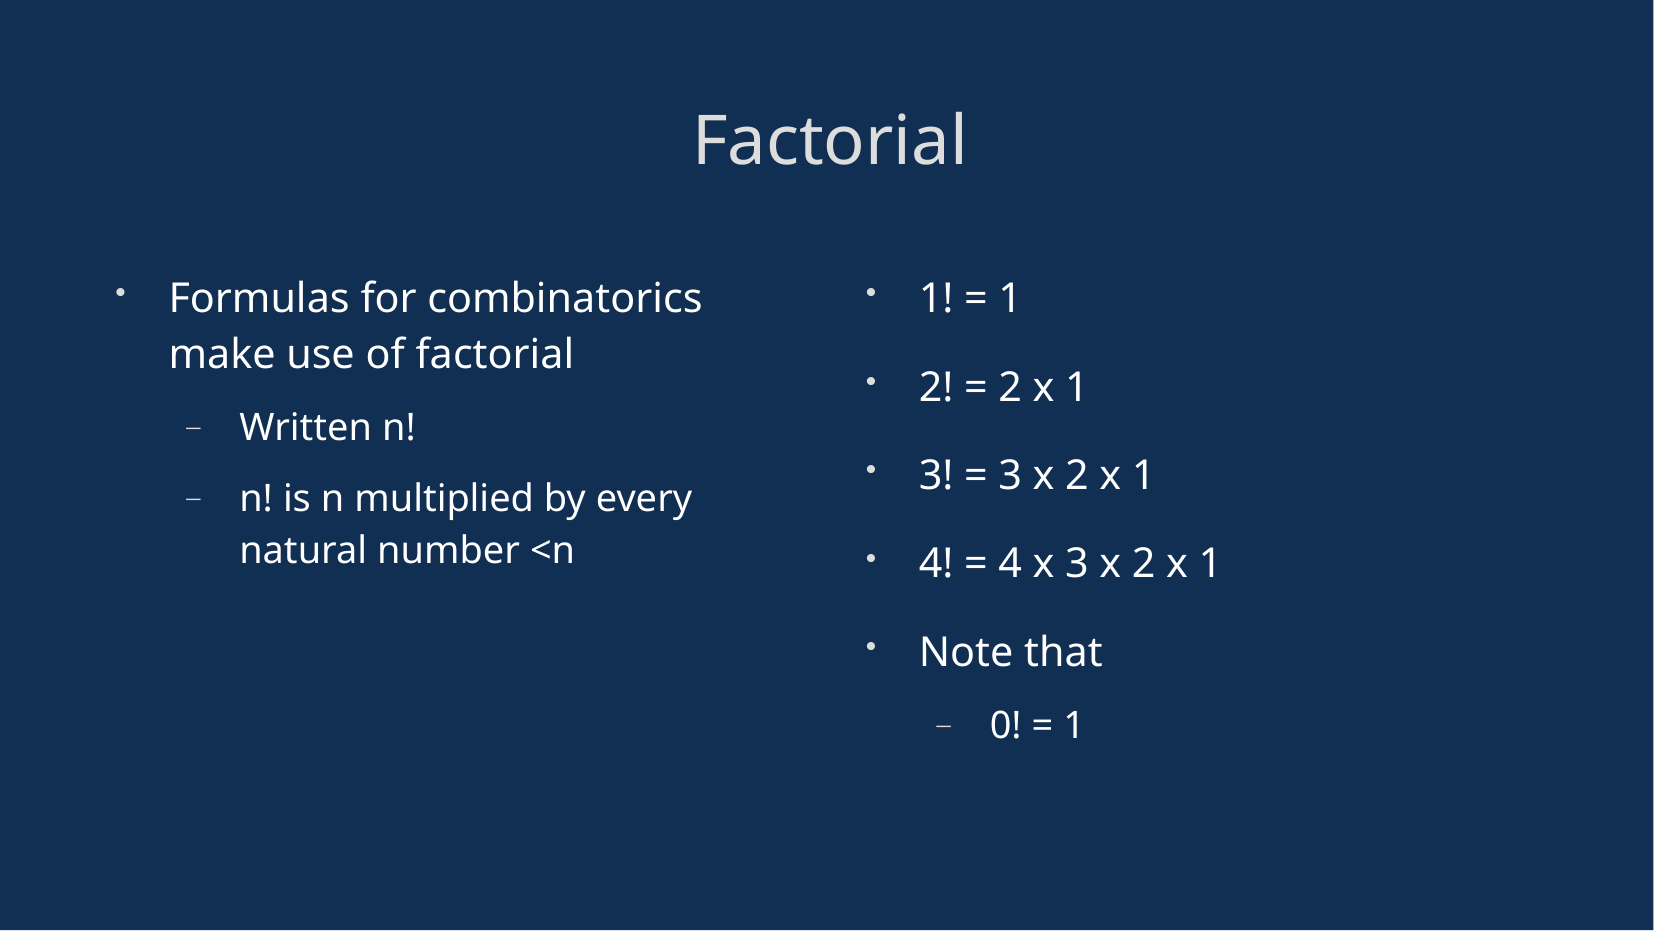

# Factorial
Formulas for combinatorics make use of factorial
Written n!
n! is n multiplied by every natural number <n
1! = 1
2! = 2 x 1
3! = 3 x 2 x 1
4! = 4 x 3 x 2 x 1
Note that
0! = 1